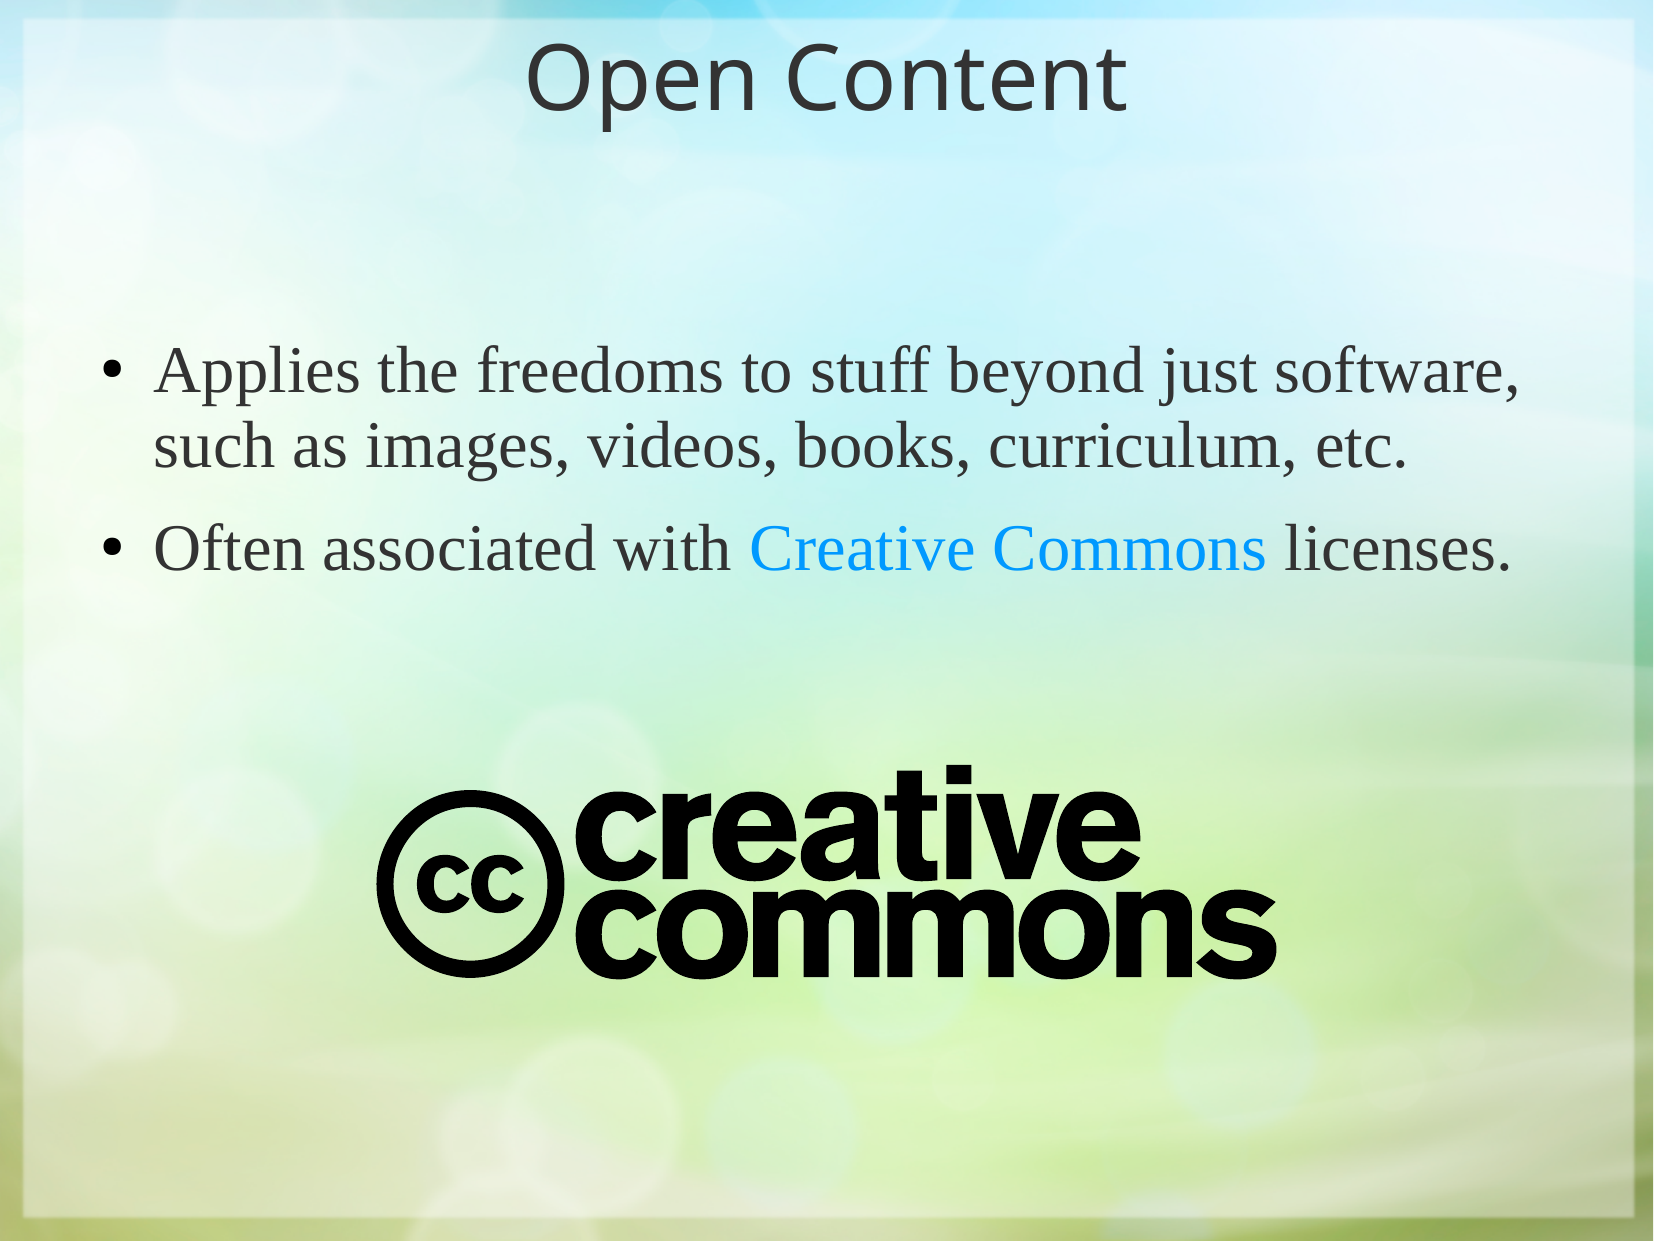

# Open Content
Applies the freedoms to stuff beyond just software, such as images, videos, books, curriculum, etc.
Often associated with Creative Commons licenses.